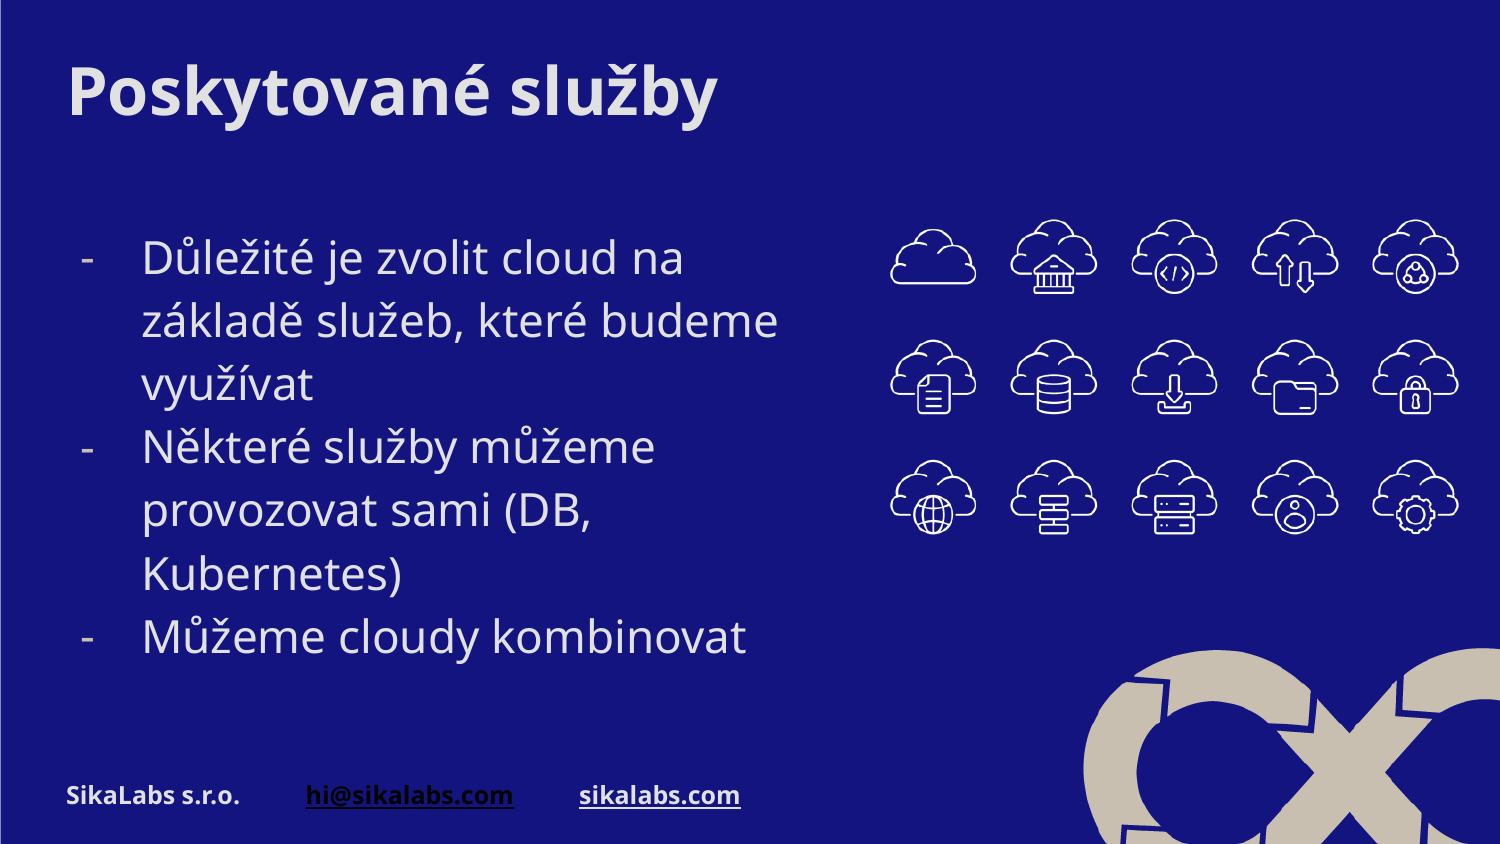

# Poskytované služby
Důležité je zvolit cloud na základě služeb, které budeme využívat
Některé služby můžeme provozovat sami (DB, Kubernetes)
Můžeme cloudy kombinovat